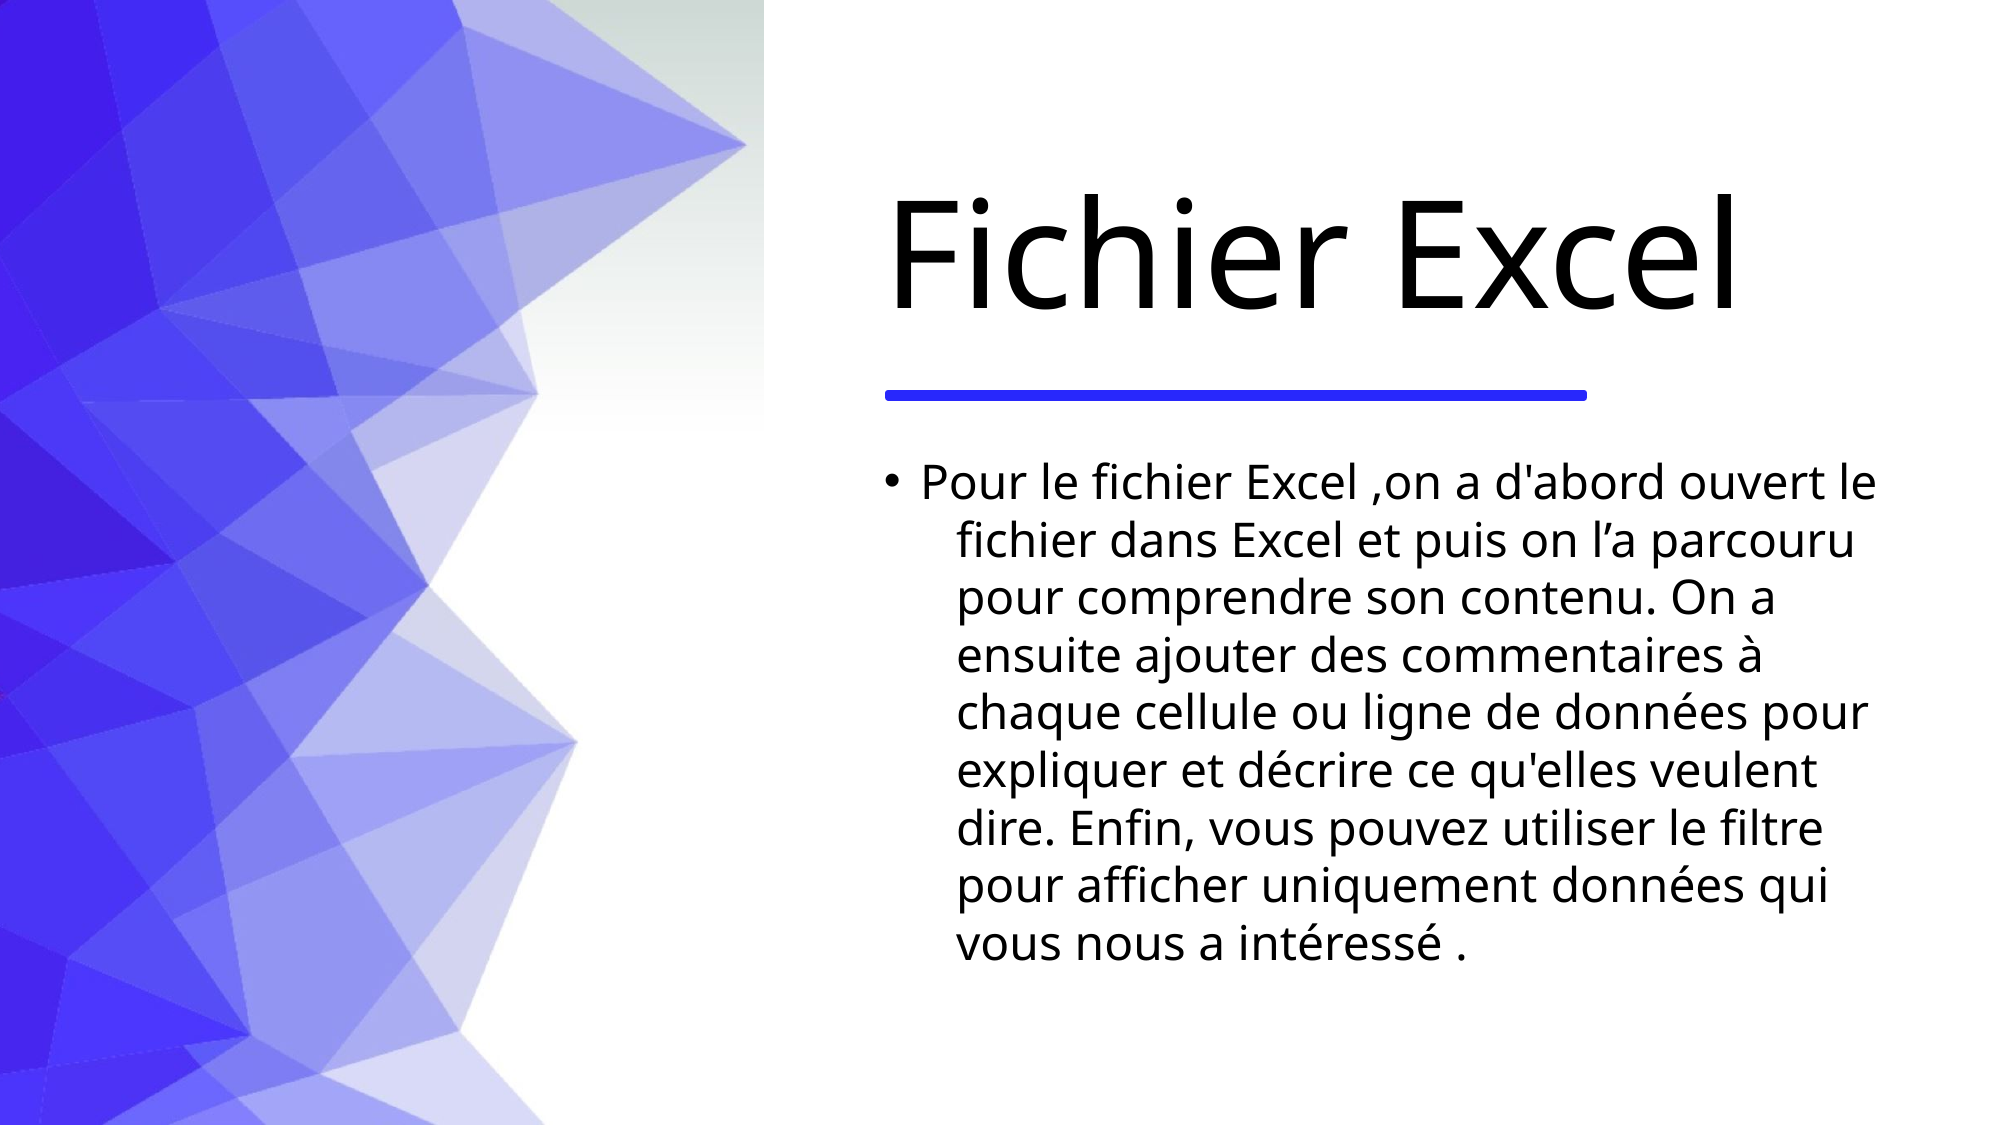

# Fichier Excel
Pour le fichier Excel ,on a d'abord ouvert le fichier dans Excel et puis on l’a parcouru pour comprendre son contenu. On a ensuite ajouter des commentaires à chaque cellule ou ligne de données pour expliquer et décrire ce qu'elles veulent dire. Enfin, vous pouvez utiliser le filtre pour afficher uniquement données qui vous nous a intéressé .